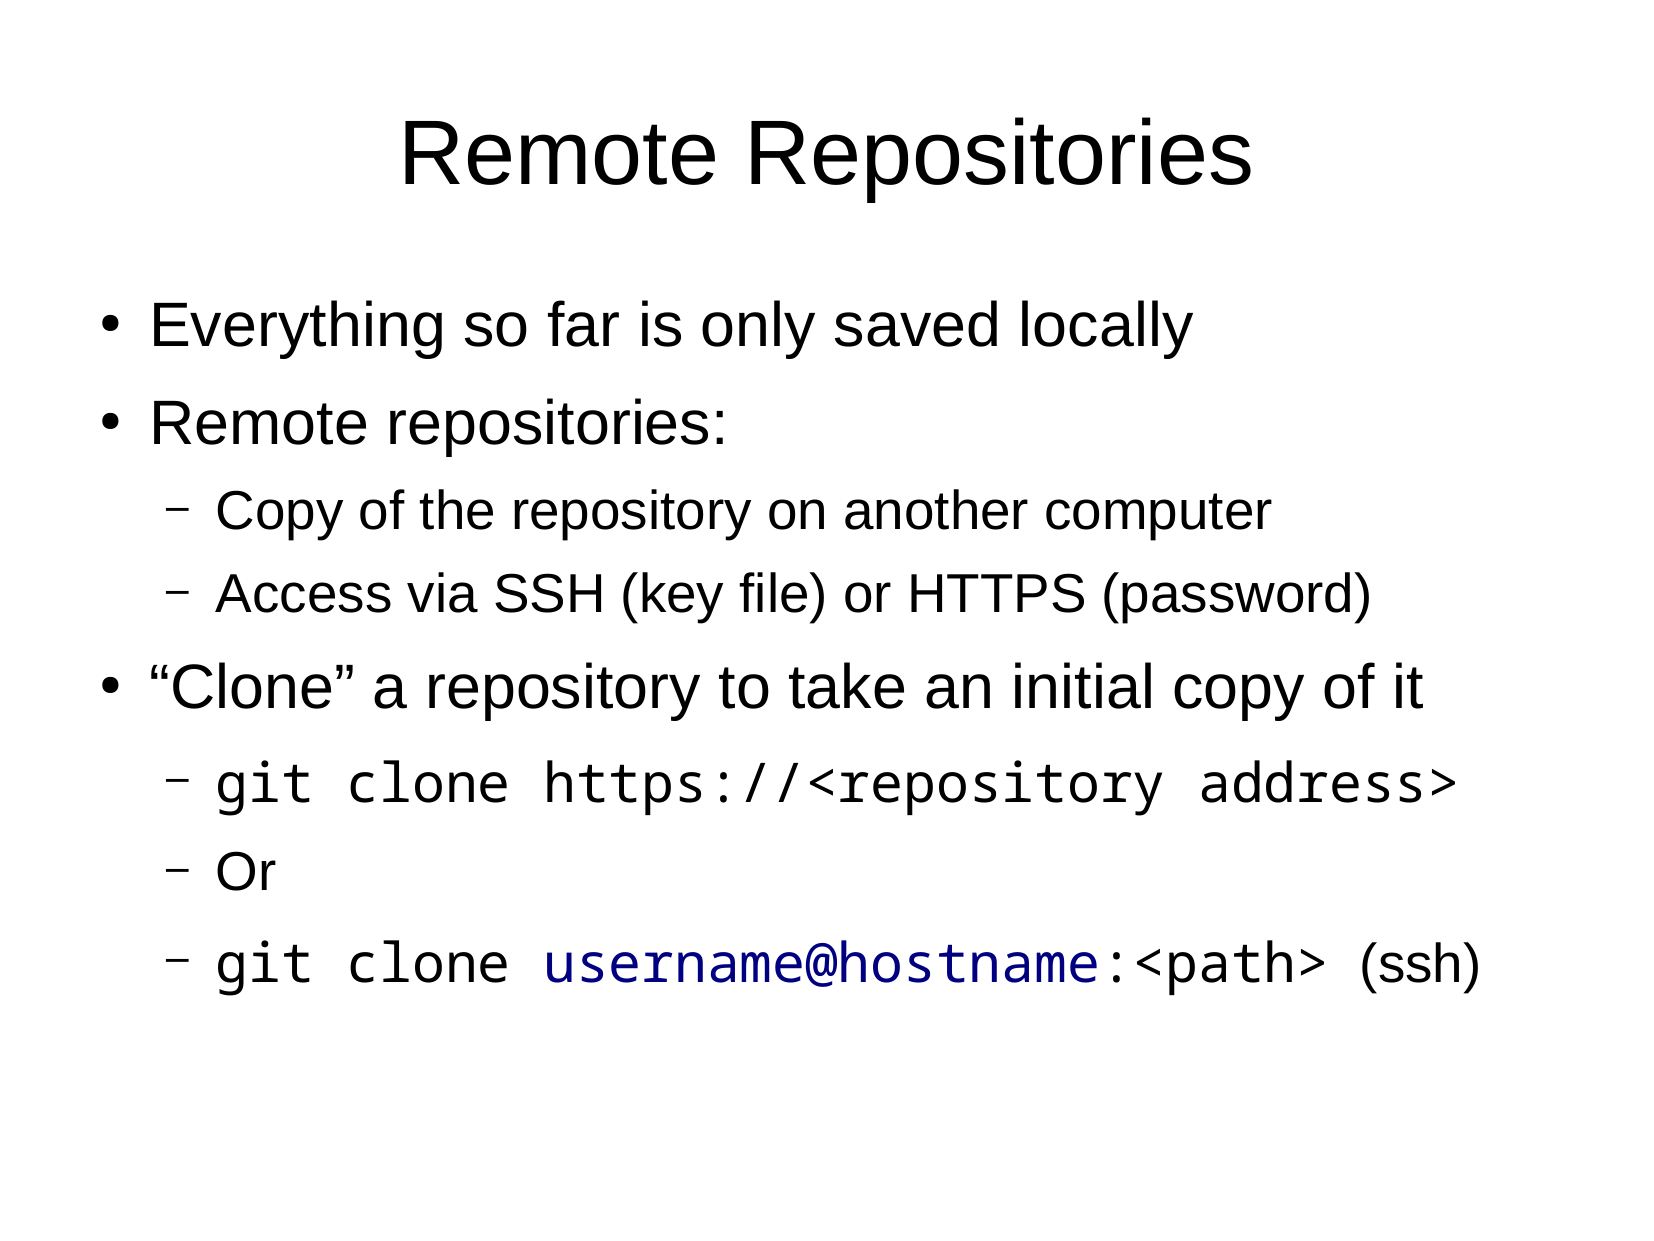

# Remote Repositories
Everything so far is only saved locally
Remote repositories:
Copy of the repository on another computer
Access via SSH (key file) or HTTPS (password)
“Clone” a repository to take an initial copy of it
git clone https://<repository address>
Or
git clone username@hostname:<path> (ssh)